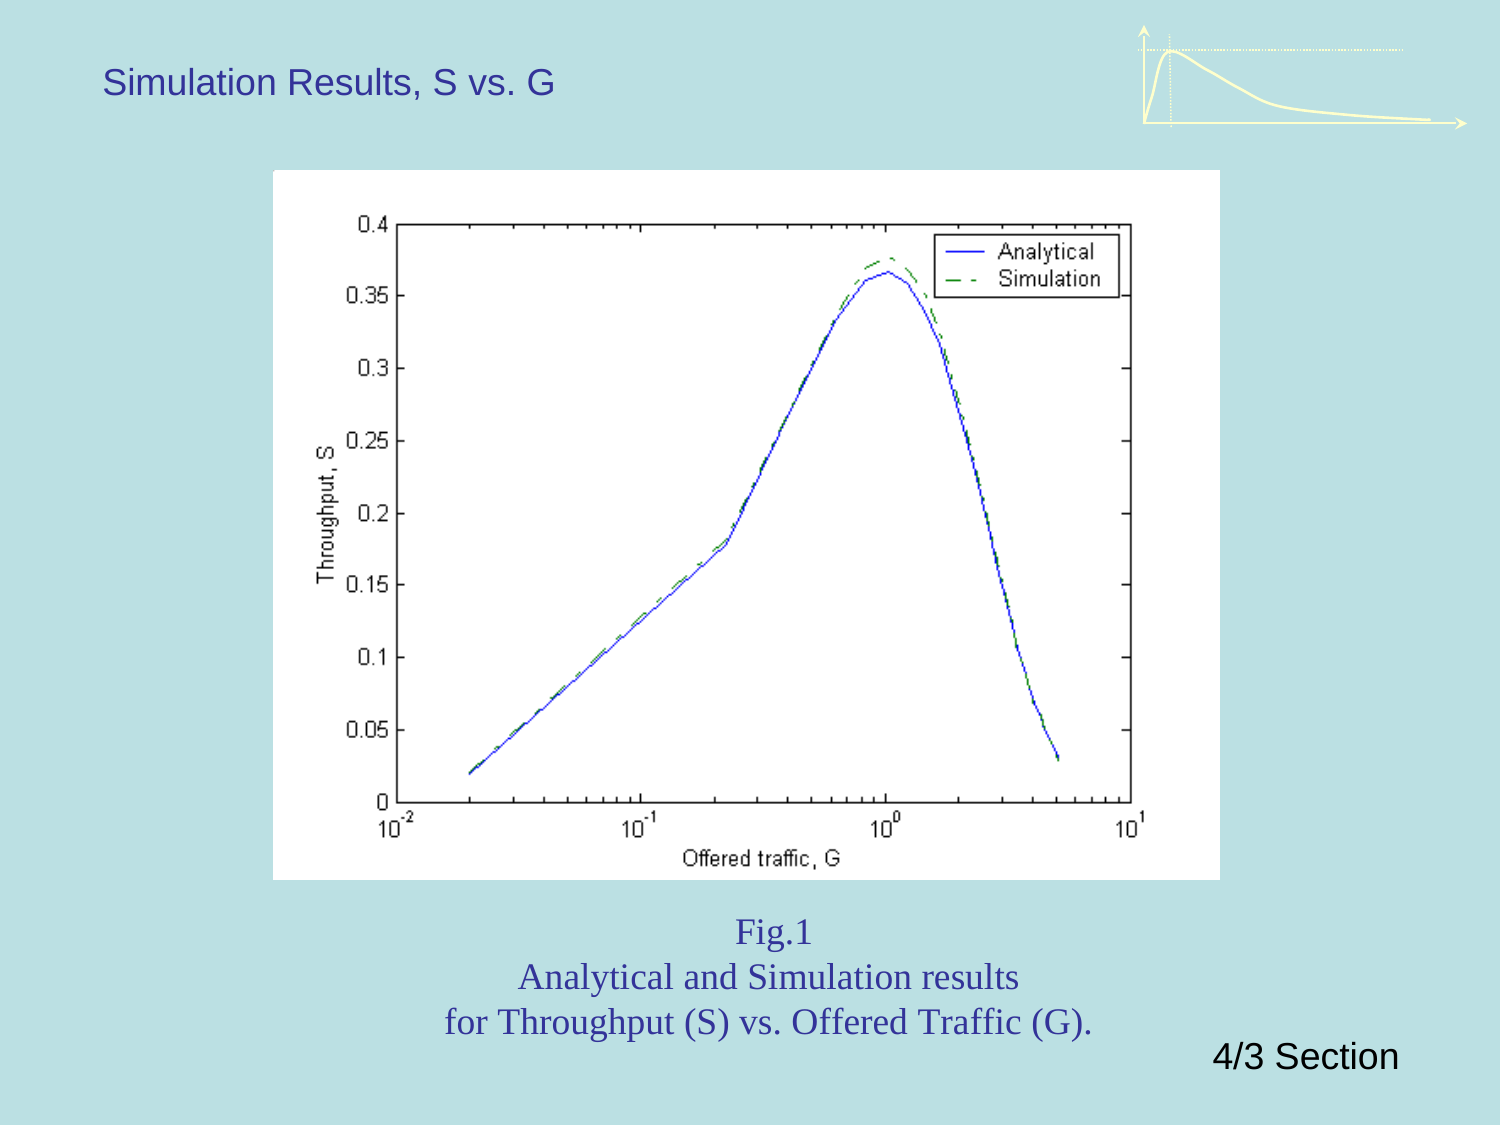

Simulation Results, S vs. G
 Fig.1
Analytical and Simulation results
for Throughput (S) vs. Offered Traffic (G).
4/3 Section